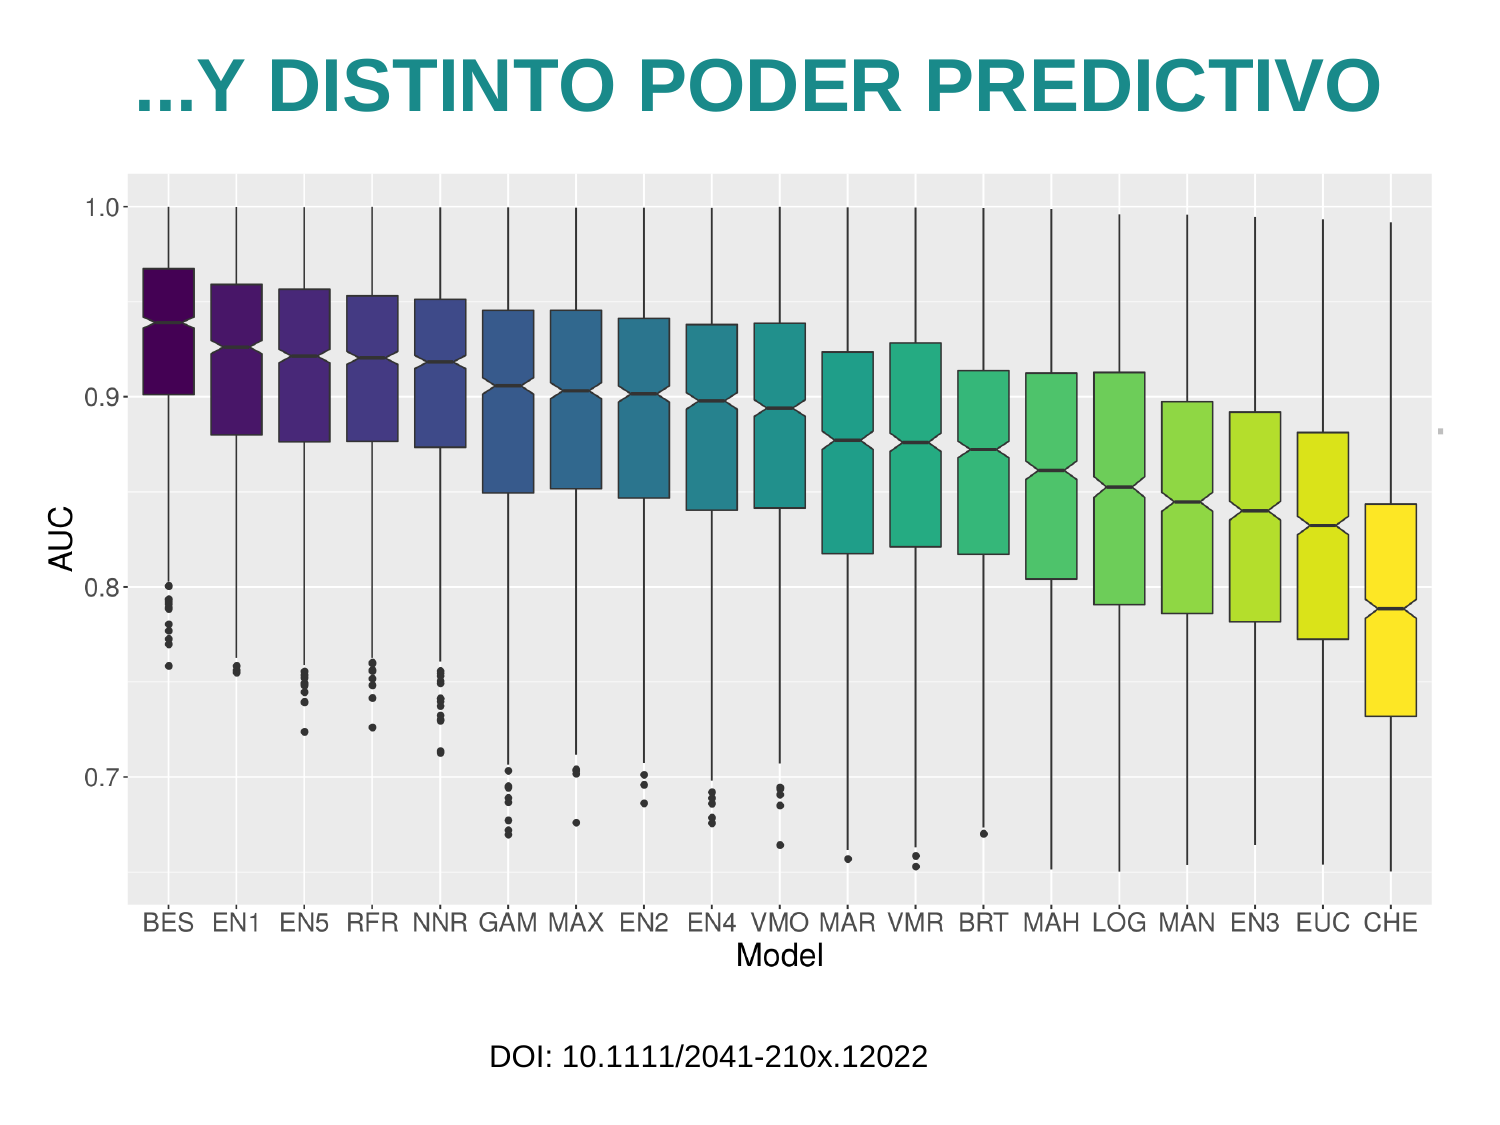

# ...Y DISTINTO PODER PREDICTIVO
*
*
*
DOI: 10.1111/2041-210x.12022